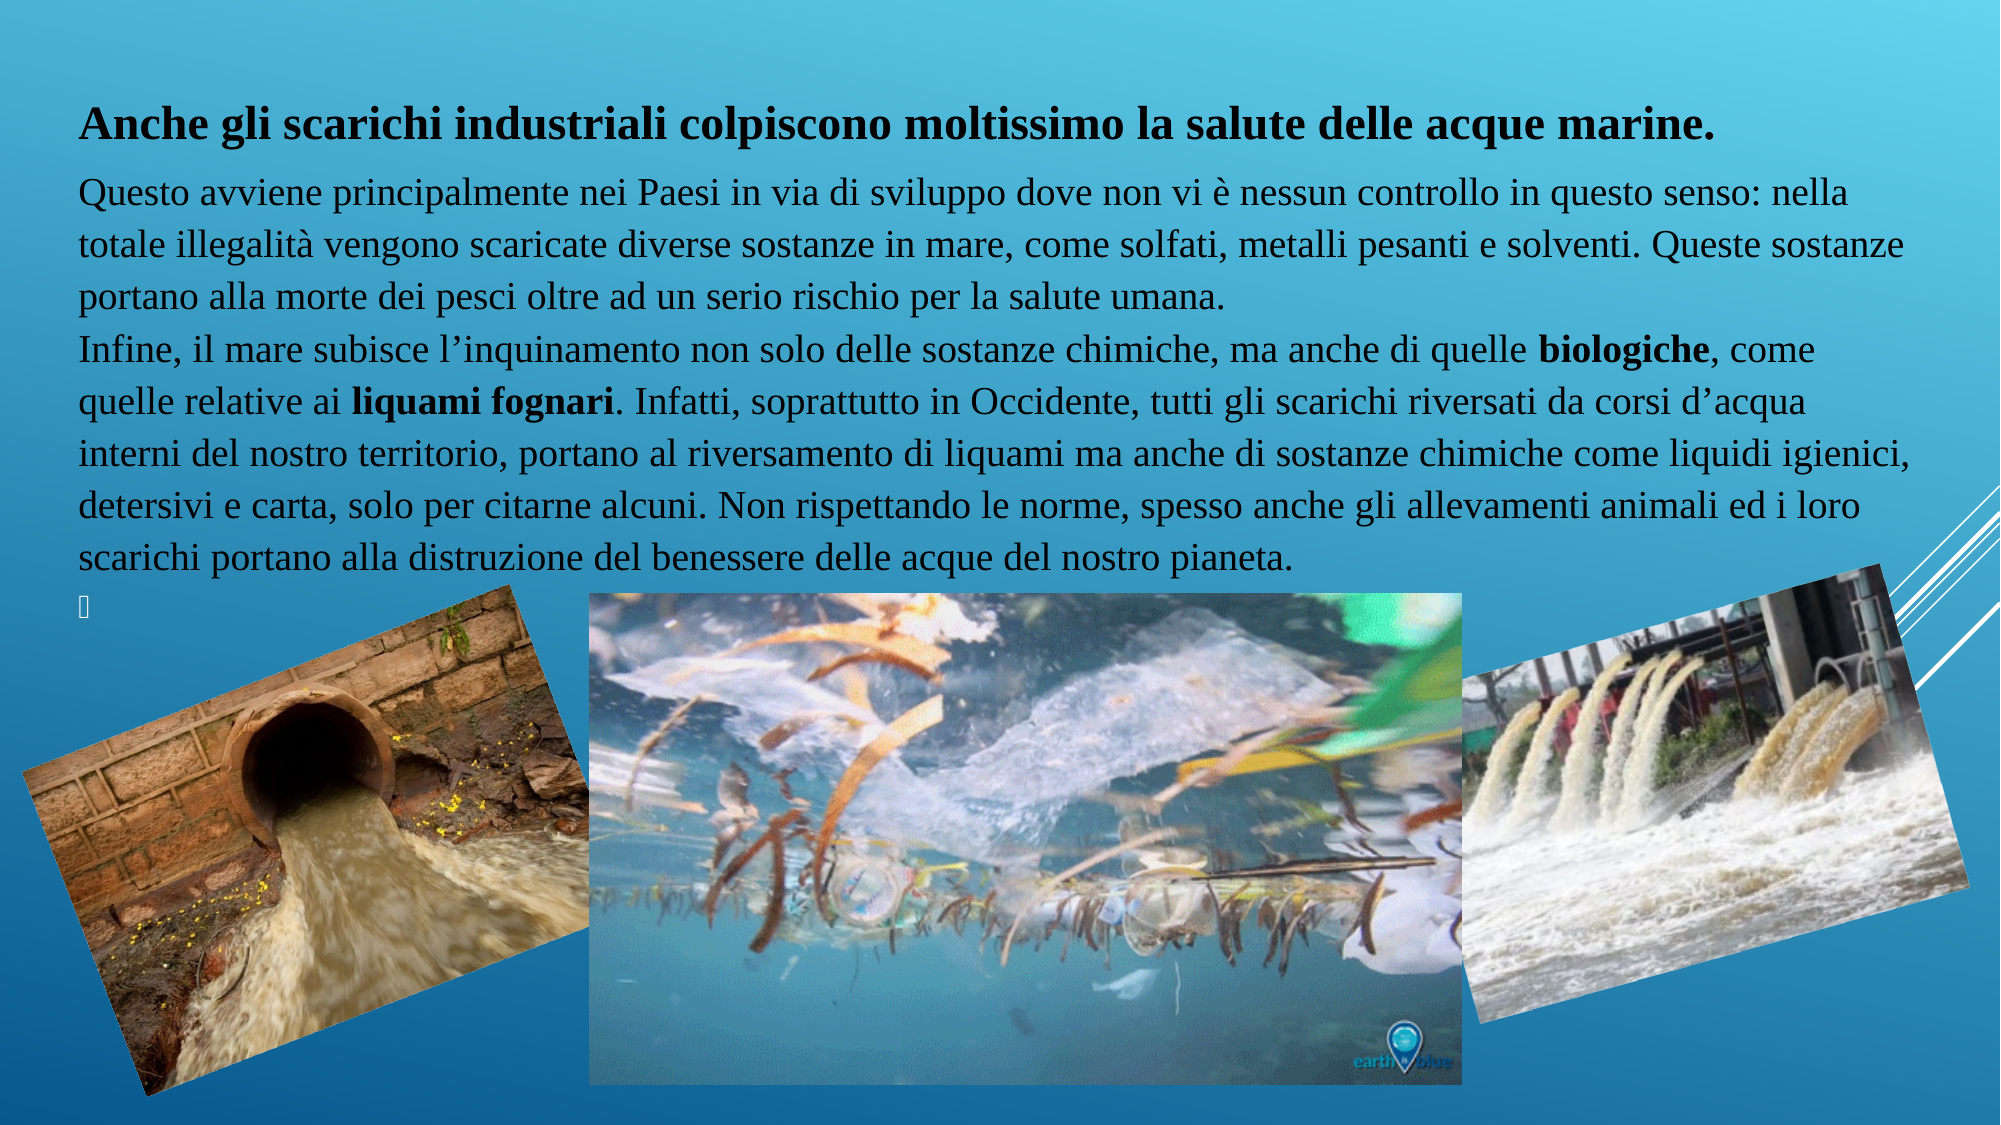

# Anche gli scarichi industriali colpiscono moltissimo la salute delle acque marine.
Questo avviene principalmente nei Paesi in via di sviluppo dove non vi è nessun controllo in questo senso: nella totale illegalità vengono scaricate diverse sostanze in mare, come solfati, metalli pesanti e solventi. Queste sostanze portano alla morte dei pesci oltre ad un serio rischio per la salute umana.
Infine, il mare subisce l’inquinamento non solo delle sostanze chimiche, ma anche di quelle biologiche, come quelle relative ai liquami fognari. Infatti, soprattutto in Occidente, tutti gli scarichi riversati da corsi d’acqua interni del nostro territorio, portano al riversamento di liquami ma anche di sostanze chimiche come liquidi igienici, detersivi e carta, solo per citarne alcuni. Non rispettando le norme, spesso anche gli allevamenti animali ed i loro scarichi portano alla distruzione del benessere delle acque del nostro pianeta.